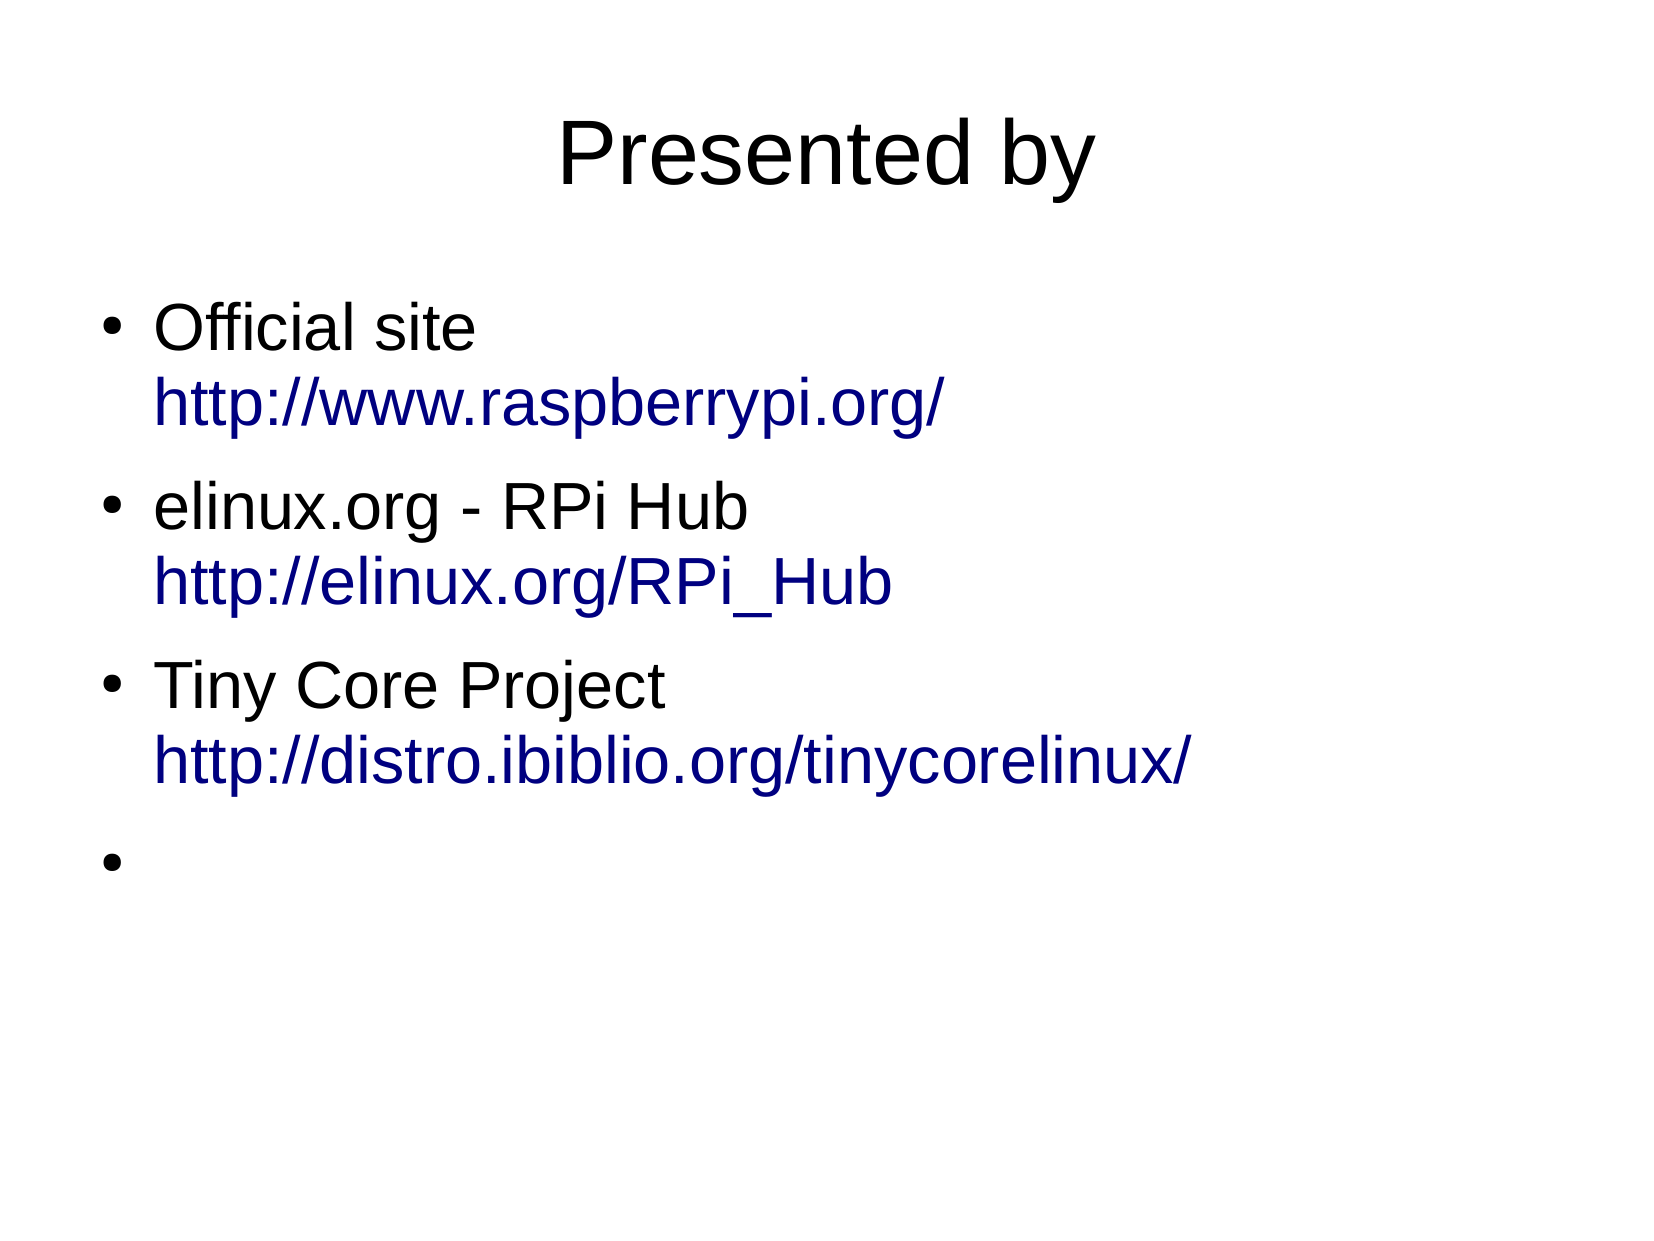

# Presented by
Official site
http://www.raspberrypi.org/
elinux.org - RPi Hub
http://elinux.org/RPi_Hub
Tiny Core Project
http://distro.ibiblio.org/tinycorelinux/